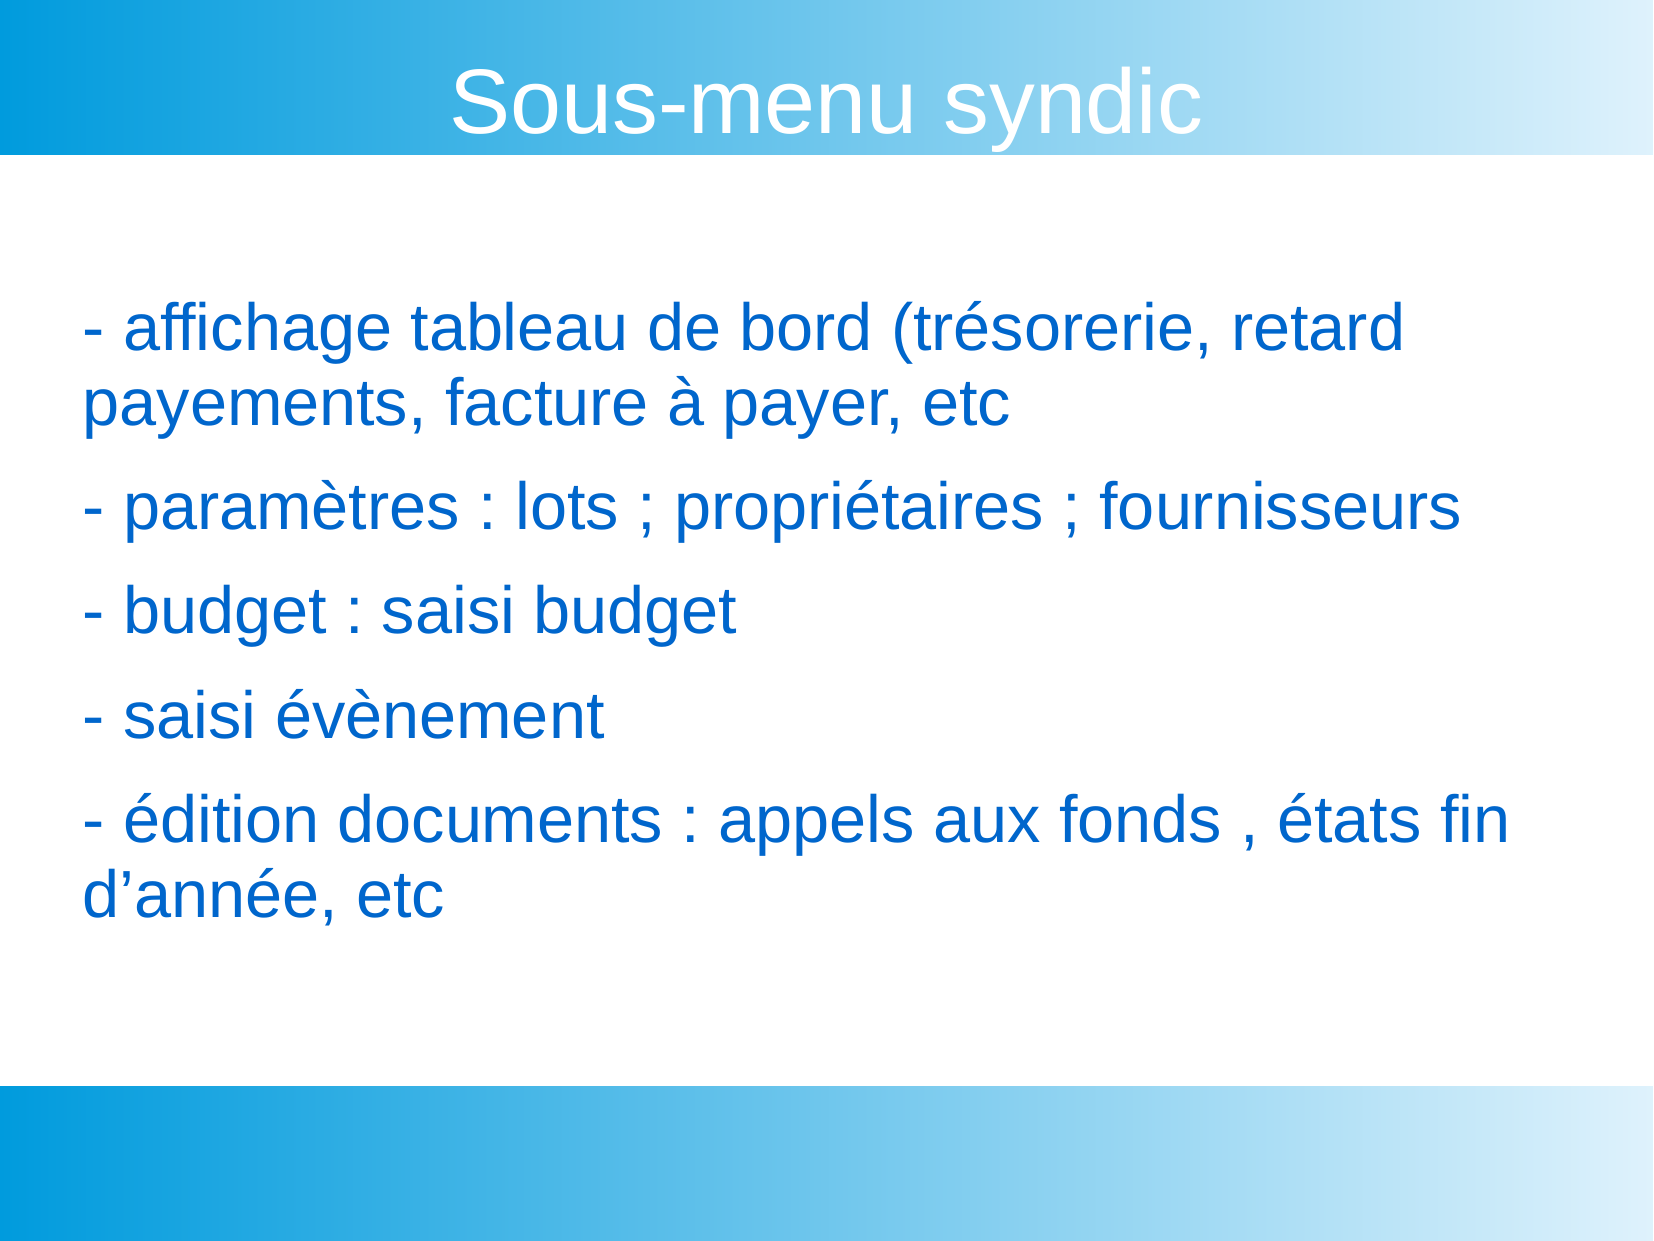

# Sous-menu syndic
- affichage tableau de bord (trésorerie, retard payements, facture à payer, etc
- paramètres : lots ; propriétaires ; fournisseurs
- budget : saisi budget
- saisi évènement
- édition documents : appels aux fonds , états fin d’année, etc